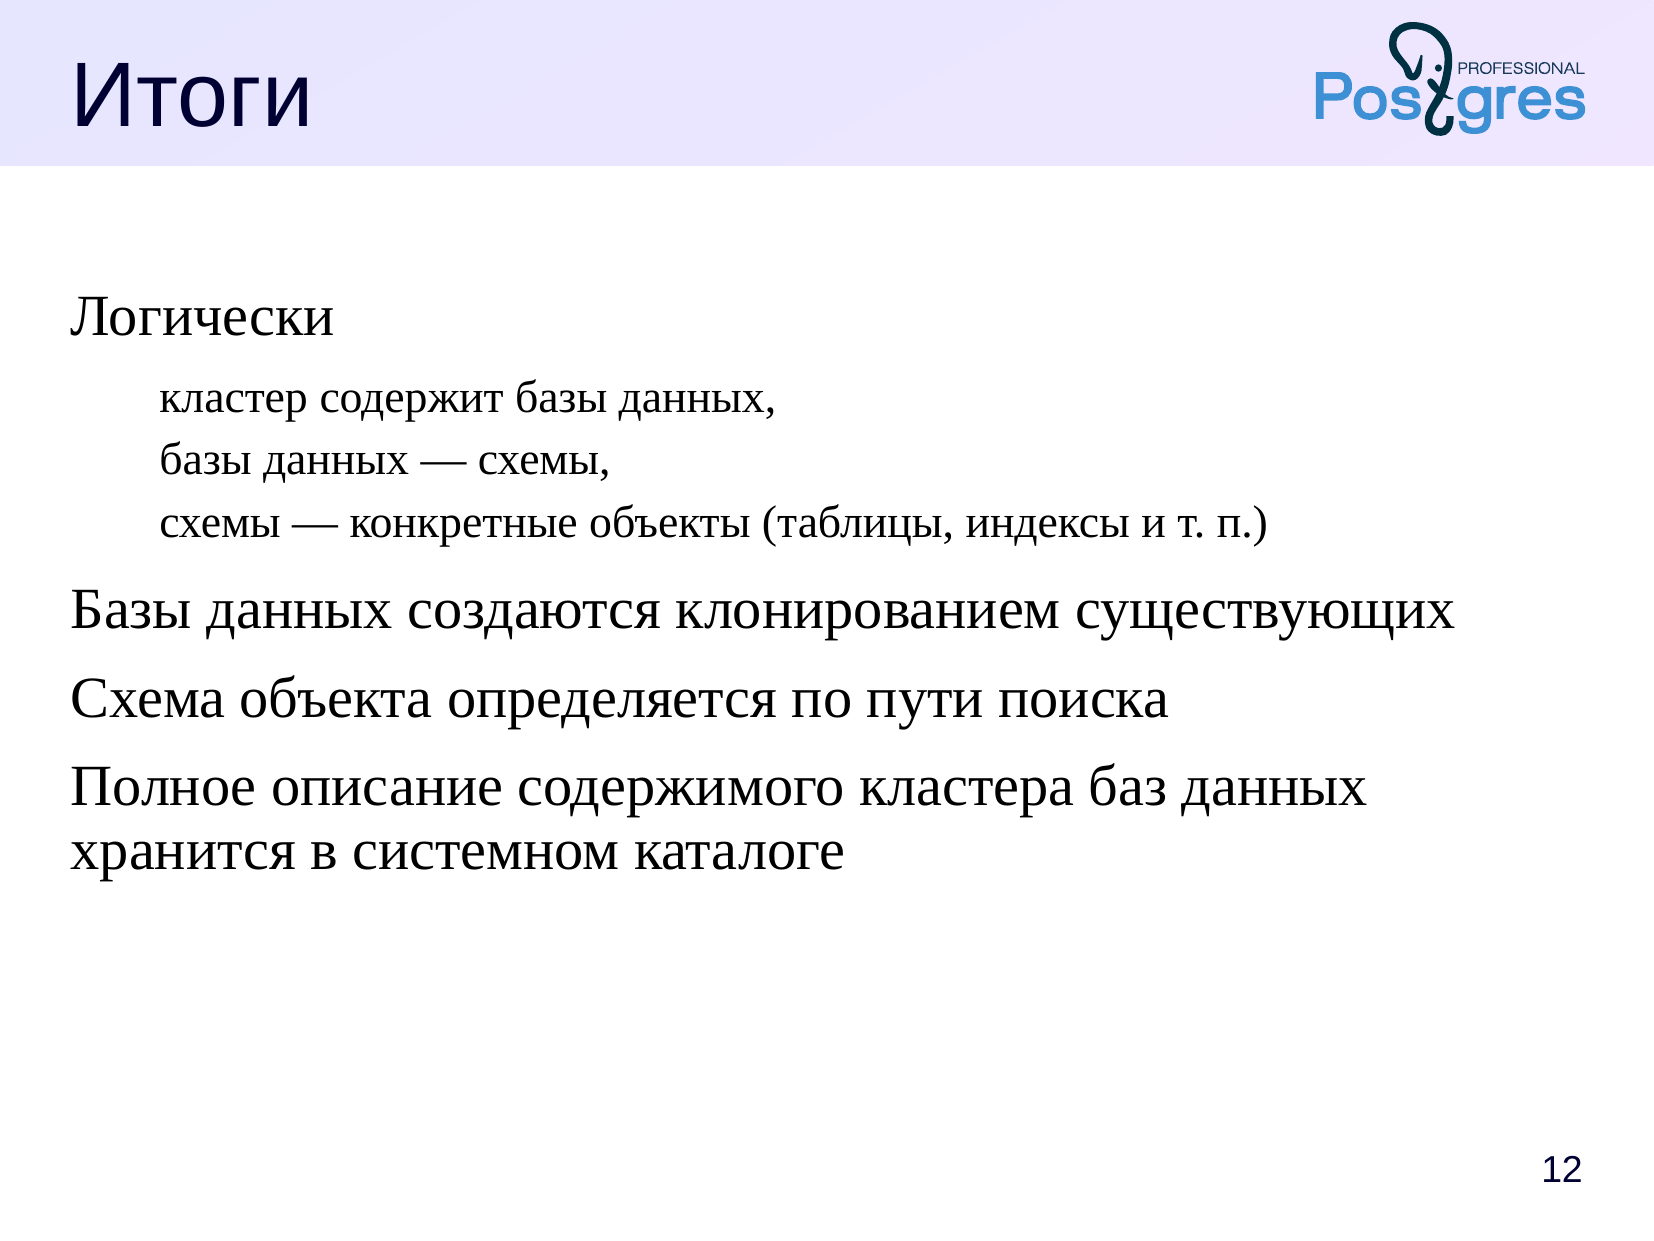

# Итоги
Логически
кластер содержит базы данных,
базы данных — схемы,
схемы — конкретные объекты (таблицы, индексы и т. п.)
Базы данных создаются клонированием существующих
Схема объекта определяется по пути поиска
Полное описание содержимого кластера баз данных
хранится в системном каталоге